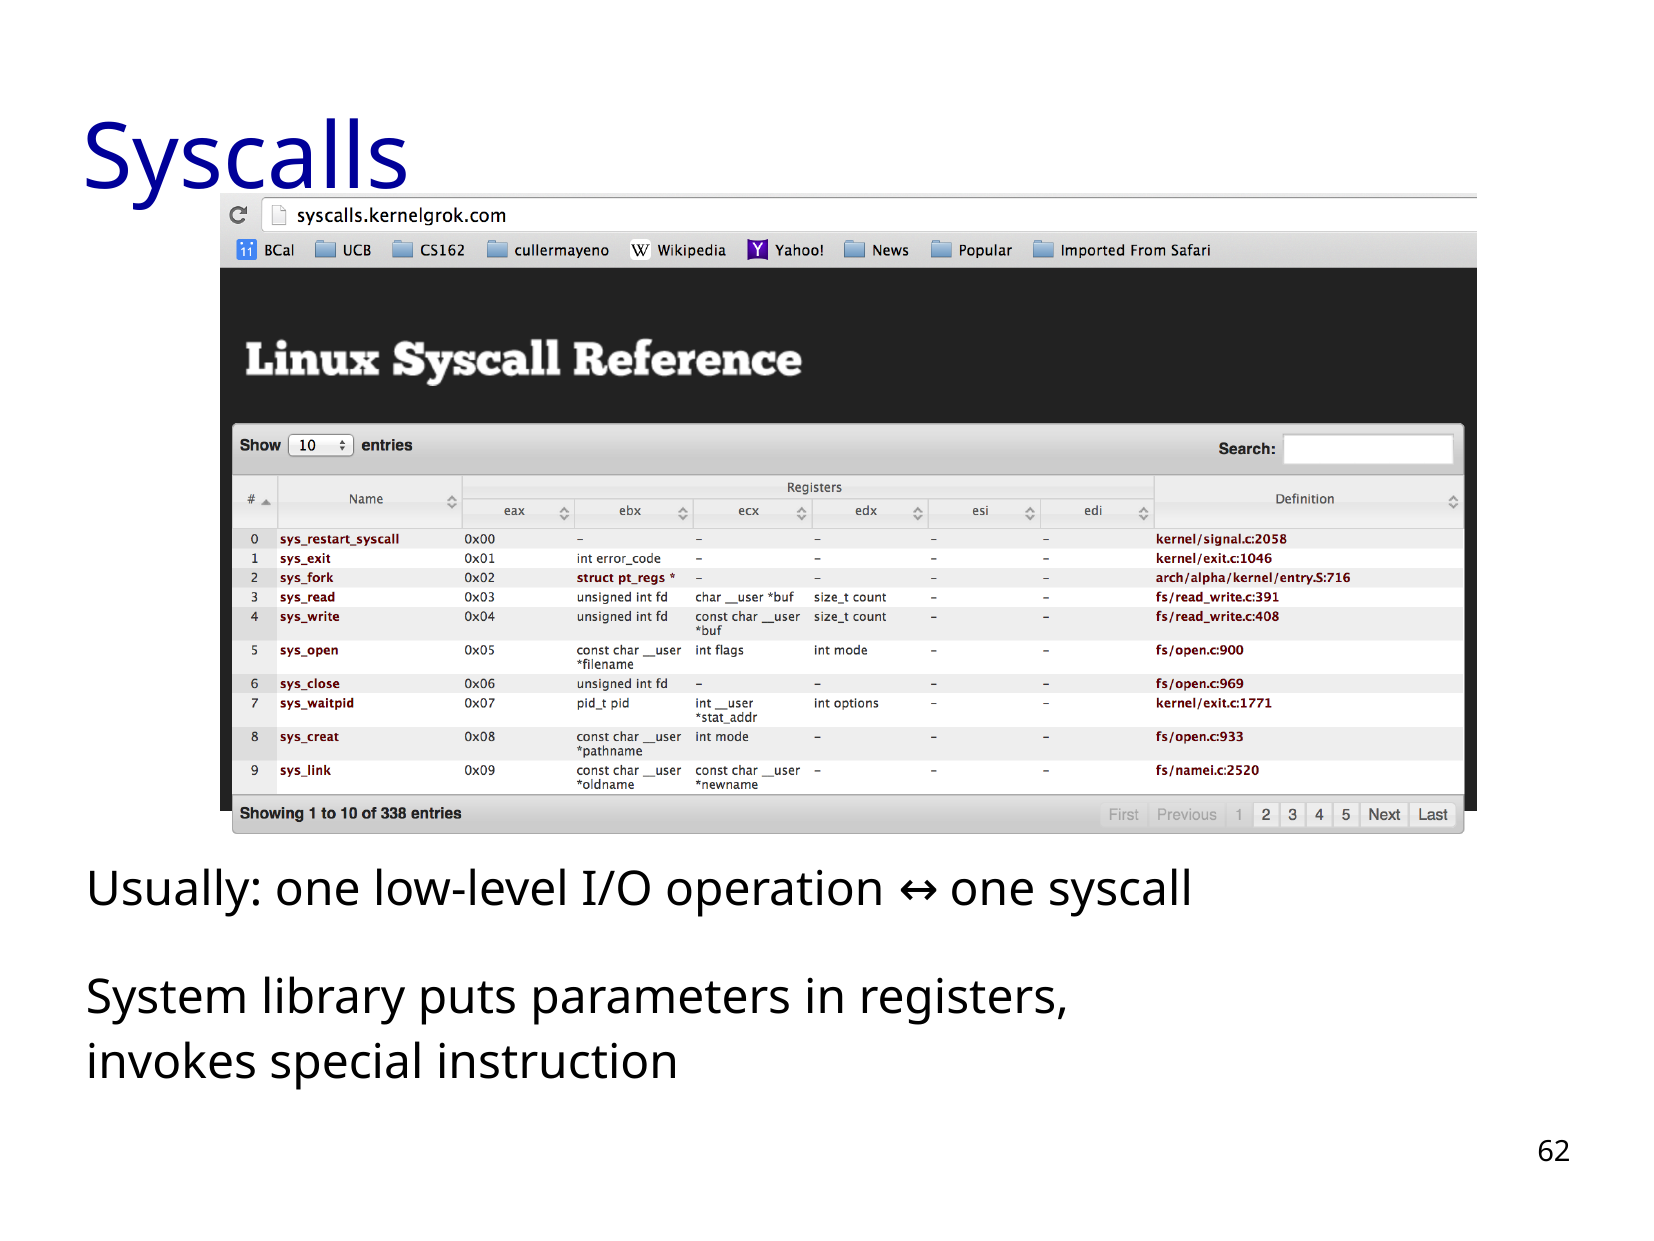

# Syscalls
Usually: one low-level I/O operation ↔ one syscall
System library puts parameters in registers,
invokes special instruction
62